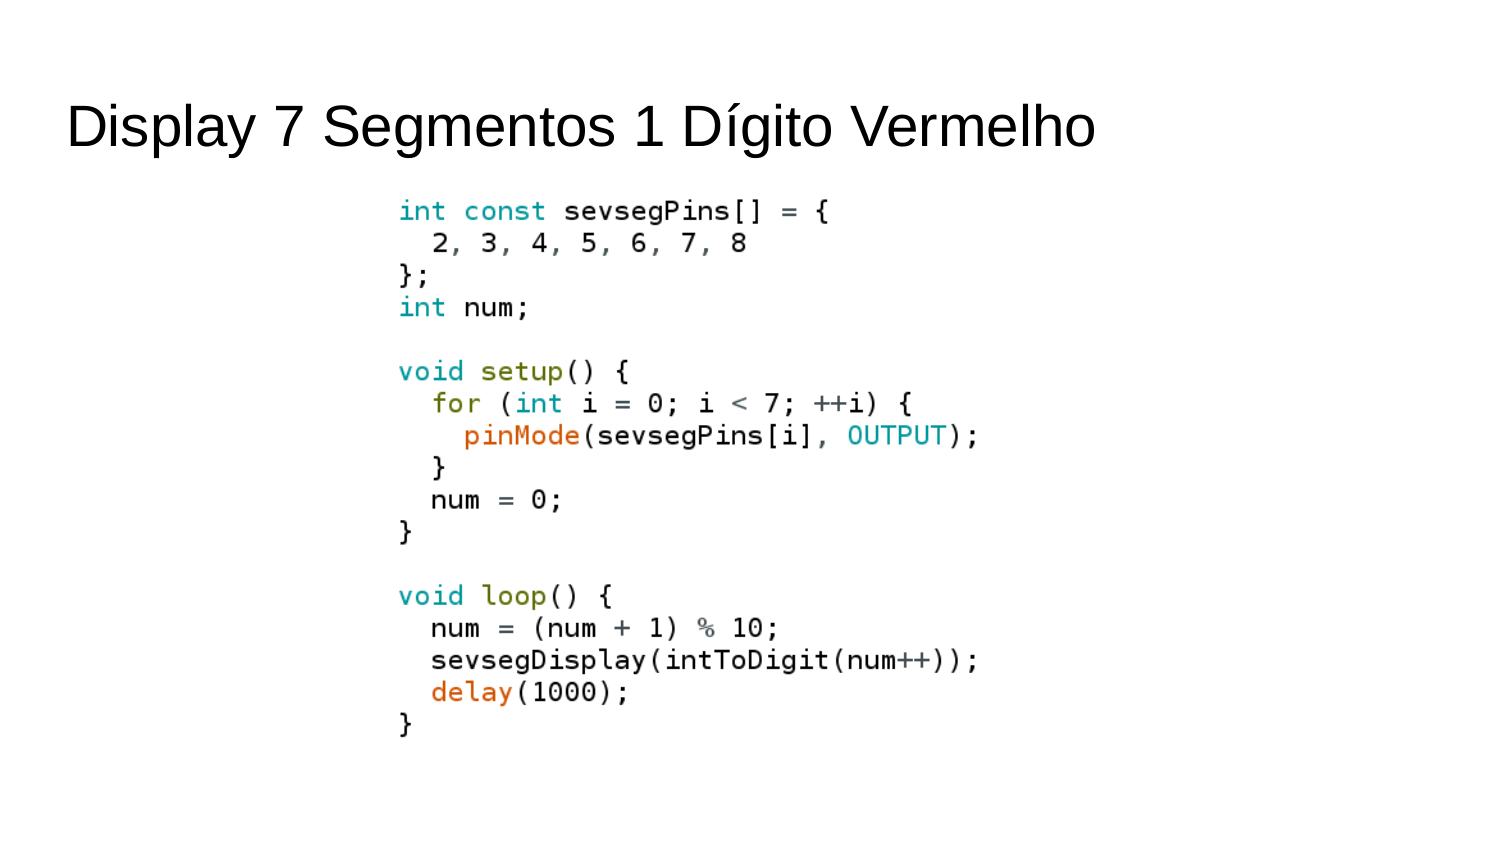

# Display 7 Segmentos 1 Dígito Vermelho